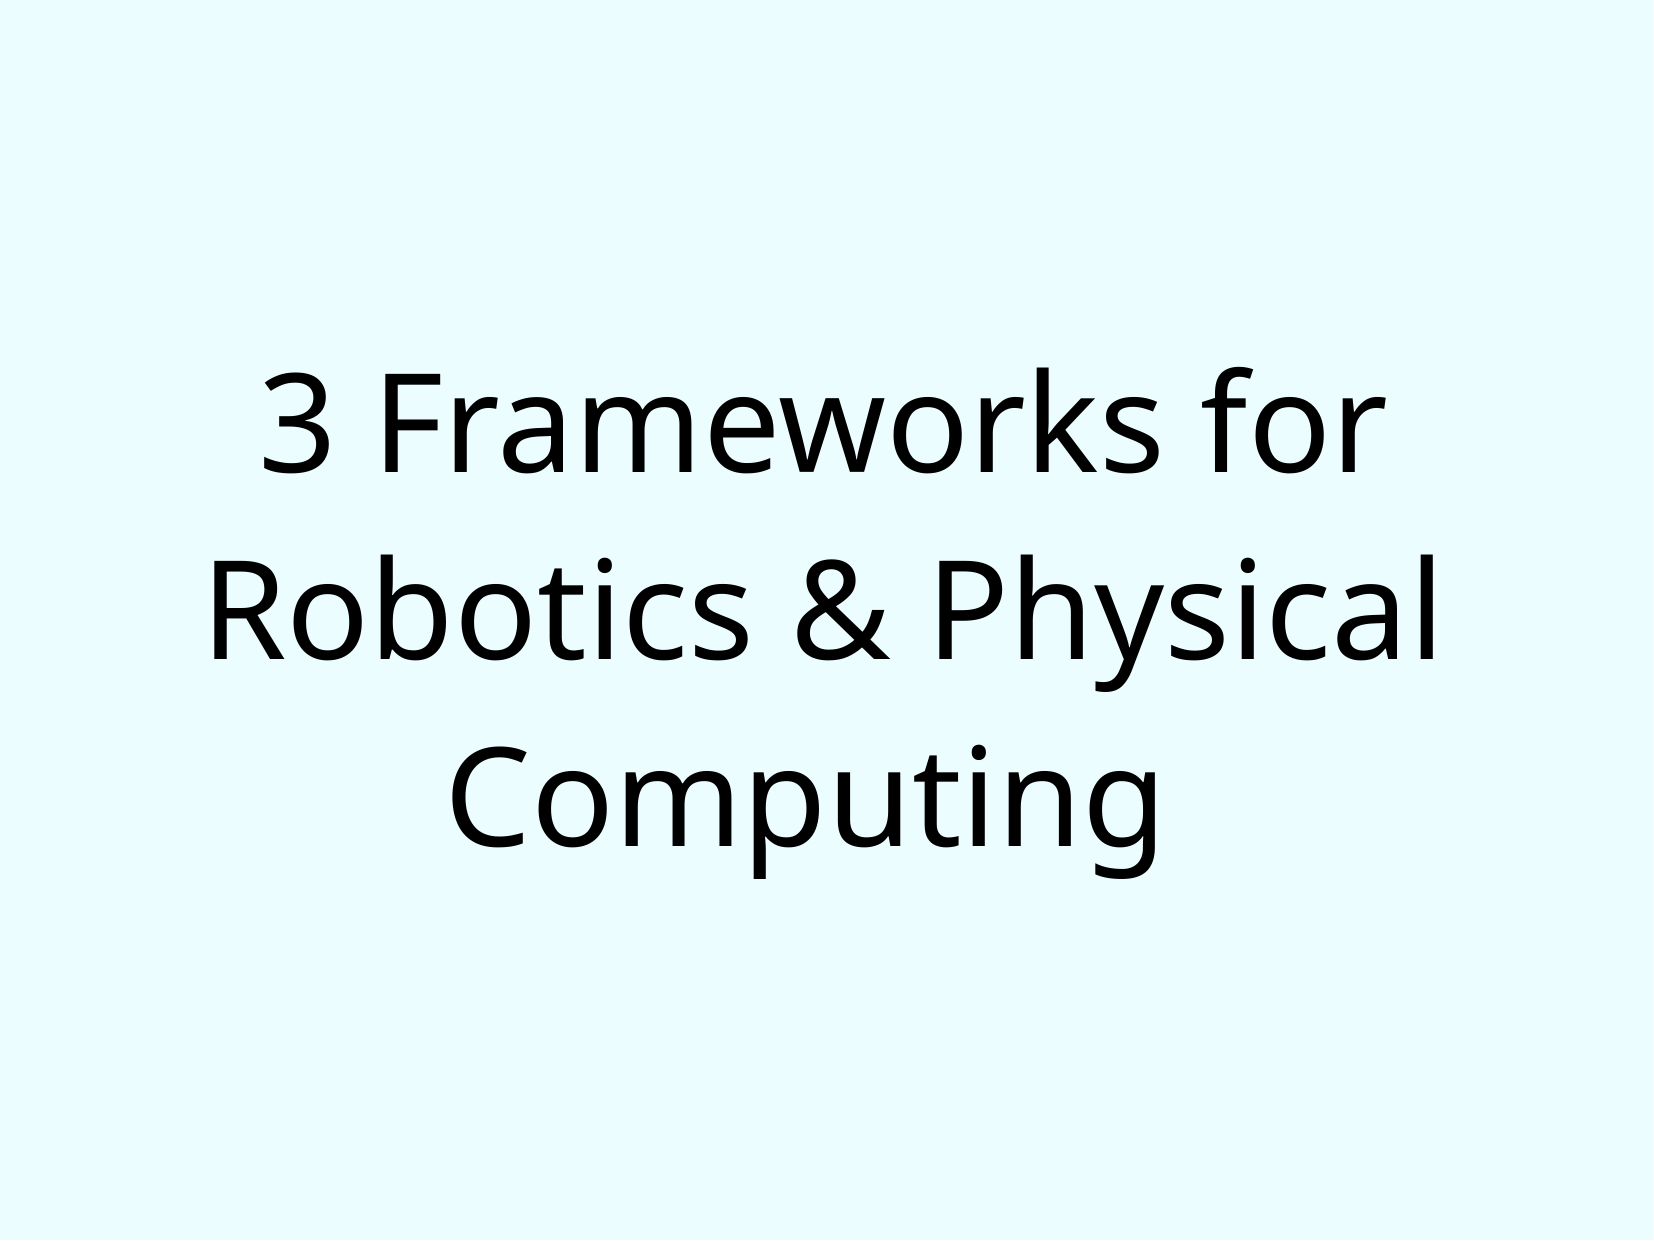

3 Frameworks for
Robotics & Physical
Computing